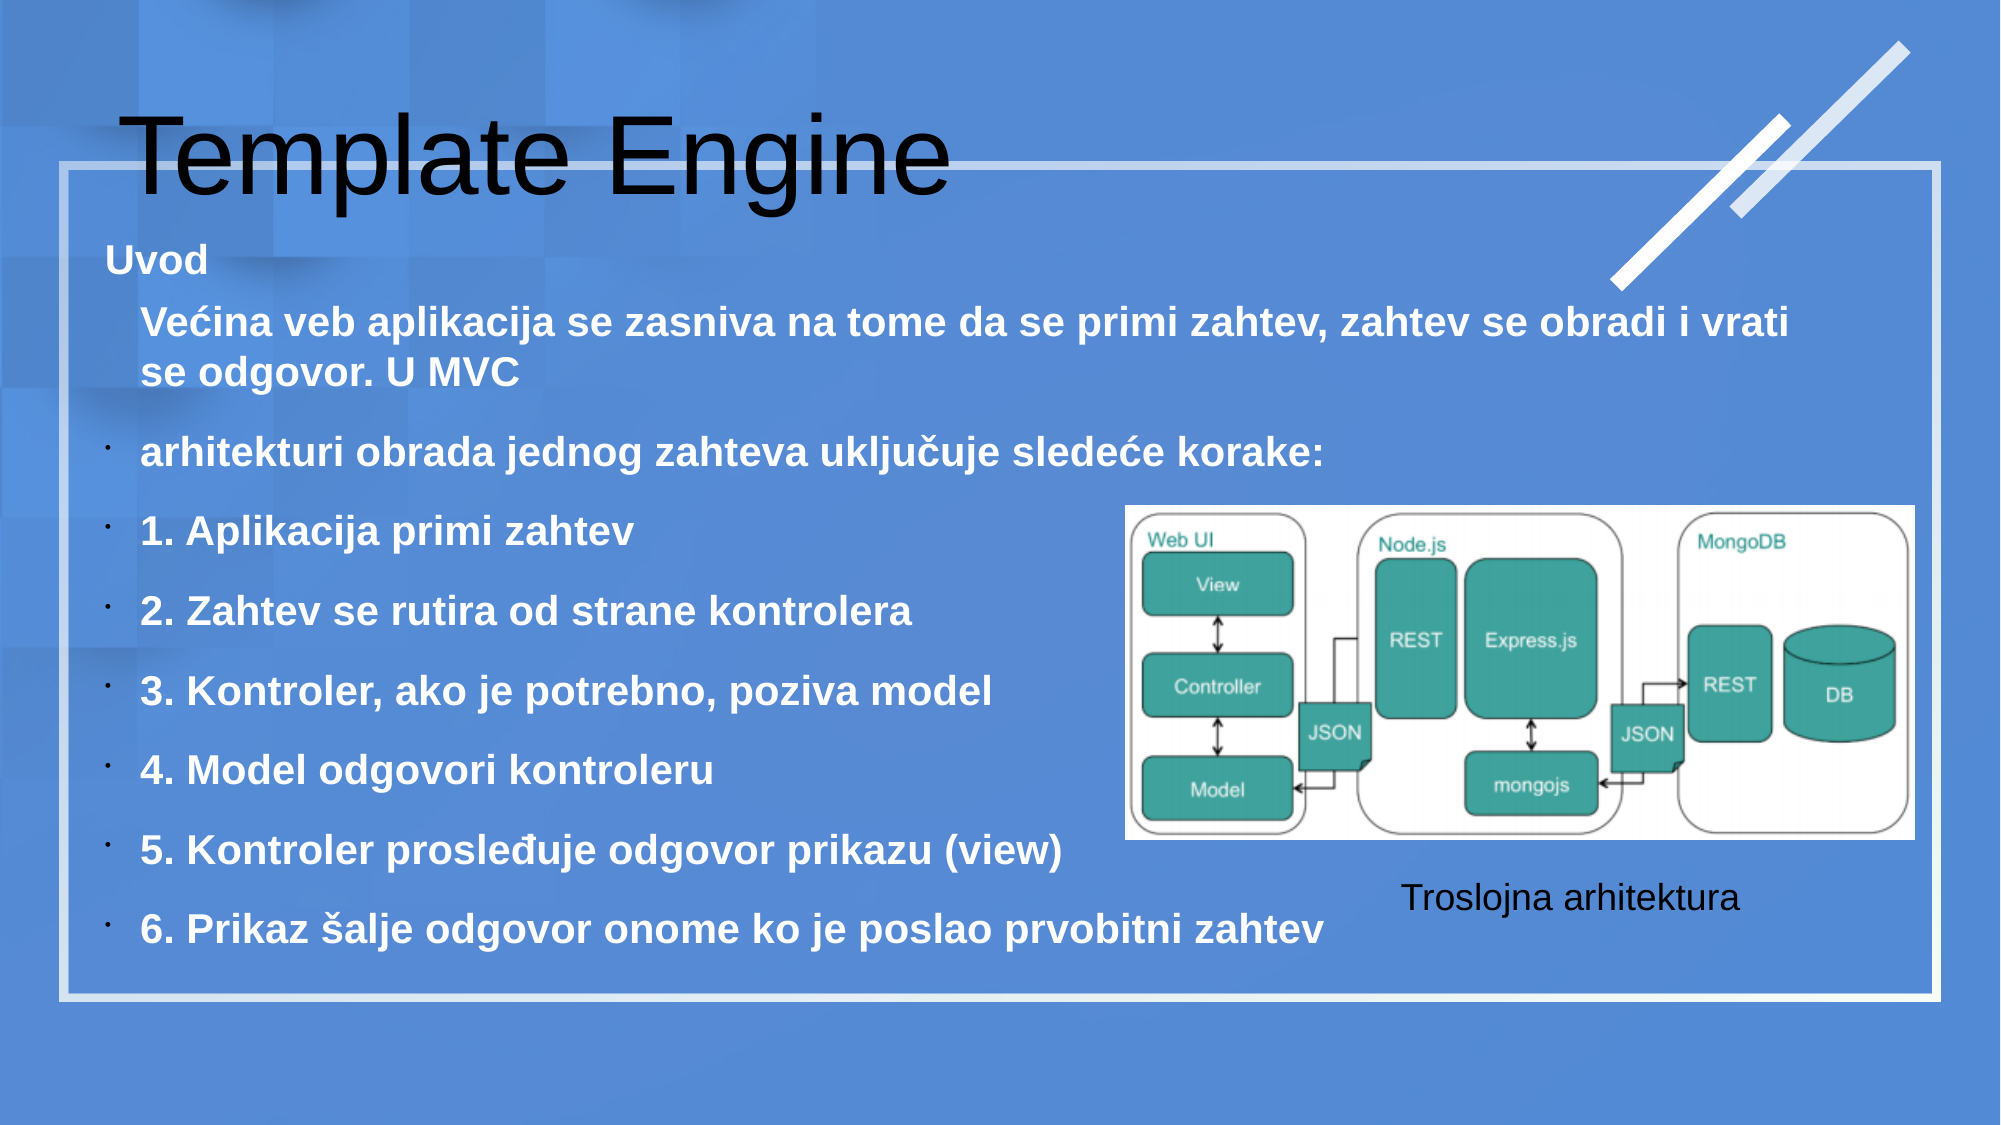

Template Engine
Uvod
Većina veb aplikacija se zasniva na tome da se primi zahtev, zahtev se obradi i vrati se odgovor. U MVC
arhitekturi obrada jednog zahteva uključuje sledeće korake:
1. Aplikacija primi zahtev
2. Zahtev se rutira od strane kontrolera
3. Kontroler, ako je potrebno, poziva model
4. Model odgovori kontroleru
5. Kontroler prosleđuje odgovor prikazu (view)
6. Prikaz šalje odgovor onome ko je poslao prvobitni zahtev
Troslojna arhitektura